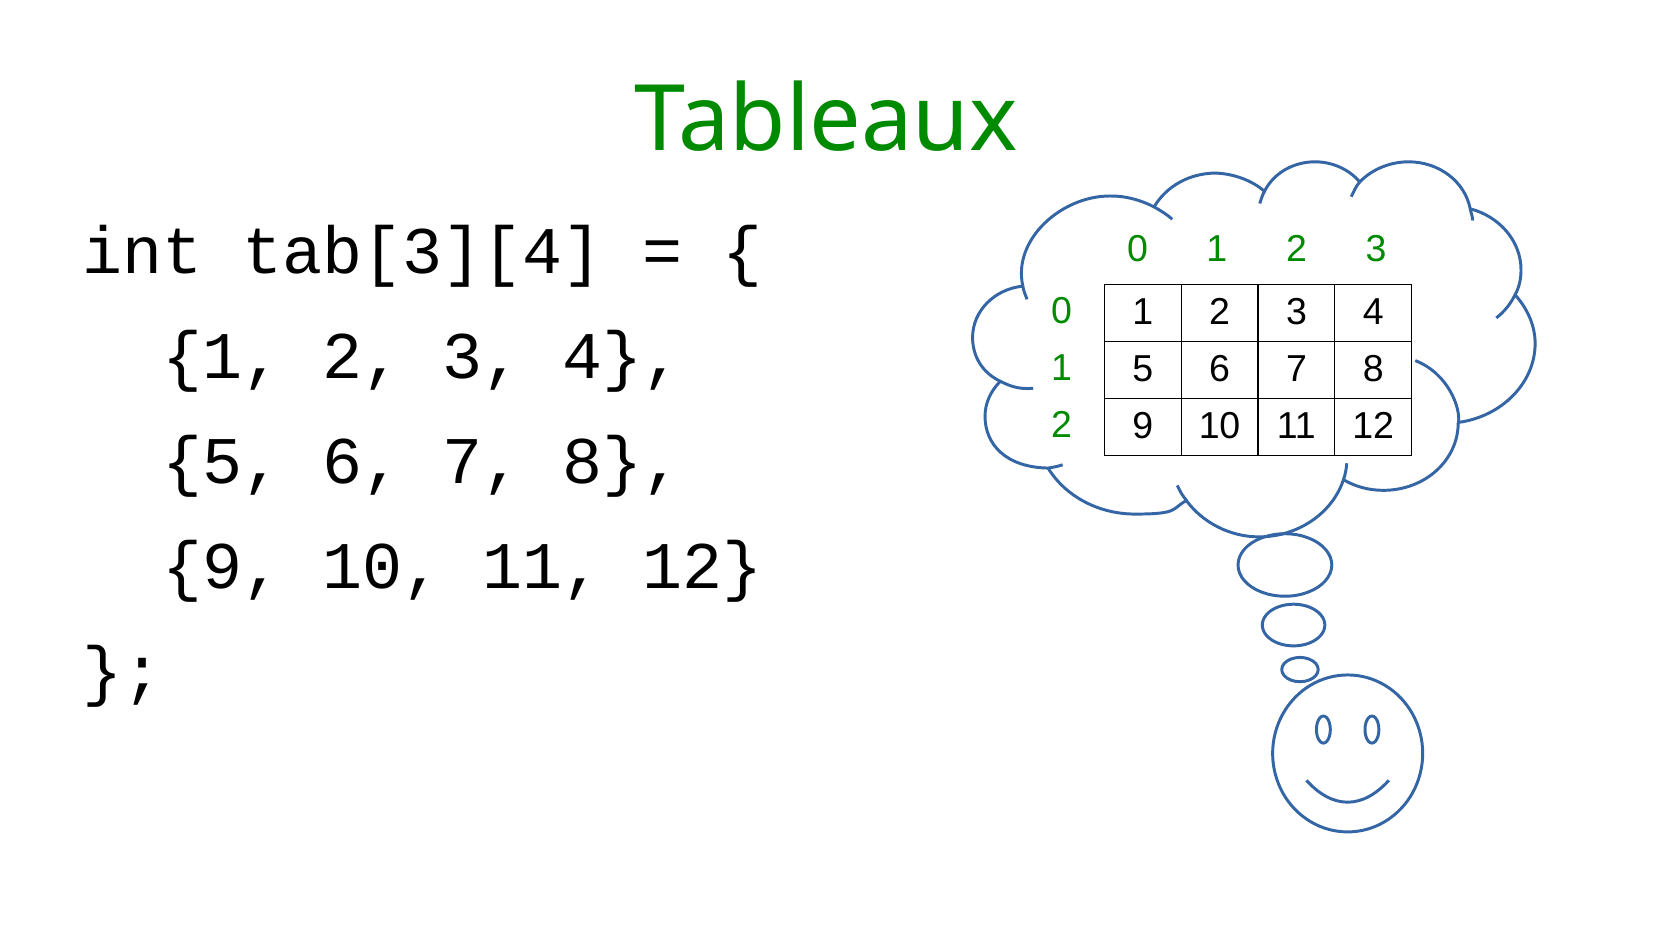

# Tableaux
int tab[3][4] = {
 {1, 2, 3, 4},
 {5, 6, 7, 8},
 {9, 10, 11, 12}
};
| 0 | 1 | 2 | 3 |
| --- | --- | --- | --- |
| 0 |
| --- |
| 1 |
| 2 |
| 1 | 2 | 3 | 4 |
| --- | --- | --- | --- |
| 5 | 6 | 7 | 8 |
| 9 | 10 | 11 | 12 |